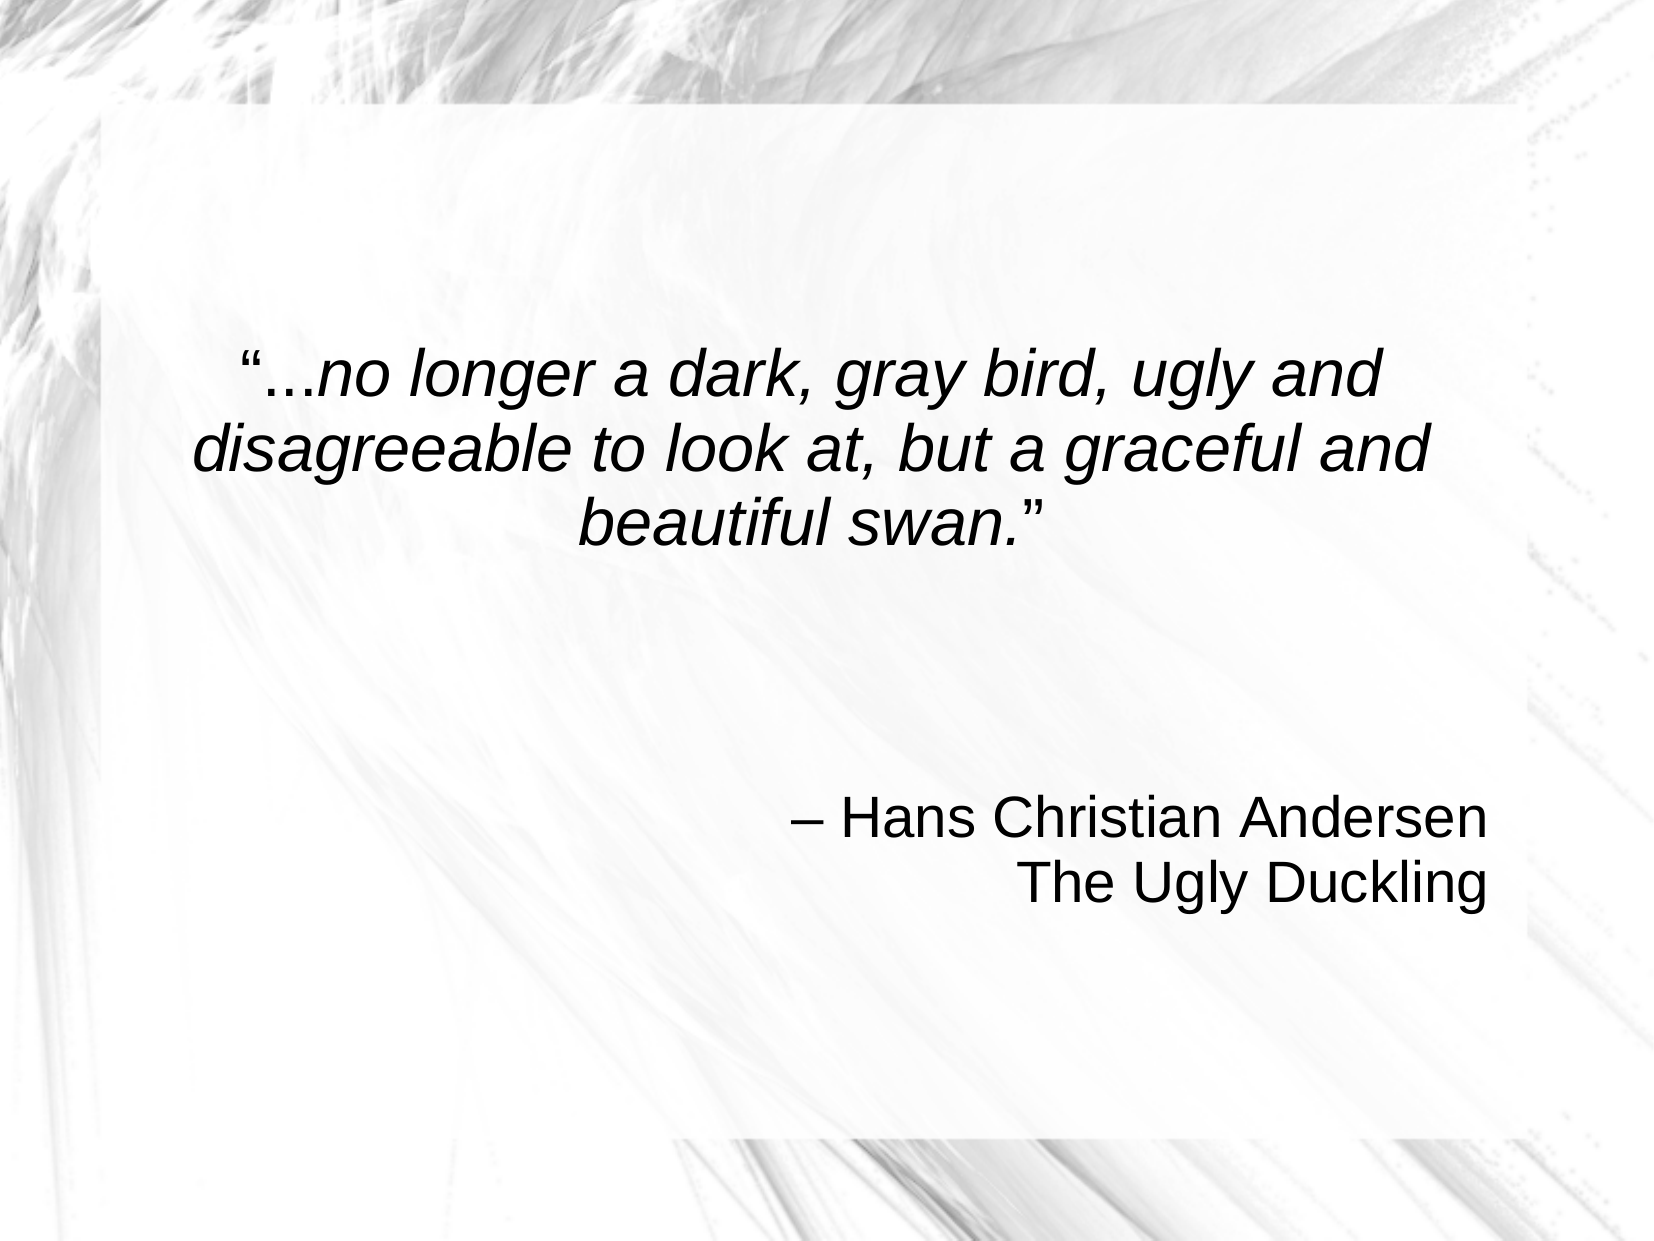

# “...no longer a dark, gray bird, ugly and disagreeable to look at, but a graceful and beautiful swan.”
– Hans Christian Andersen
The Ugly Duckling